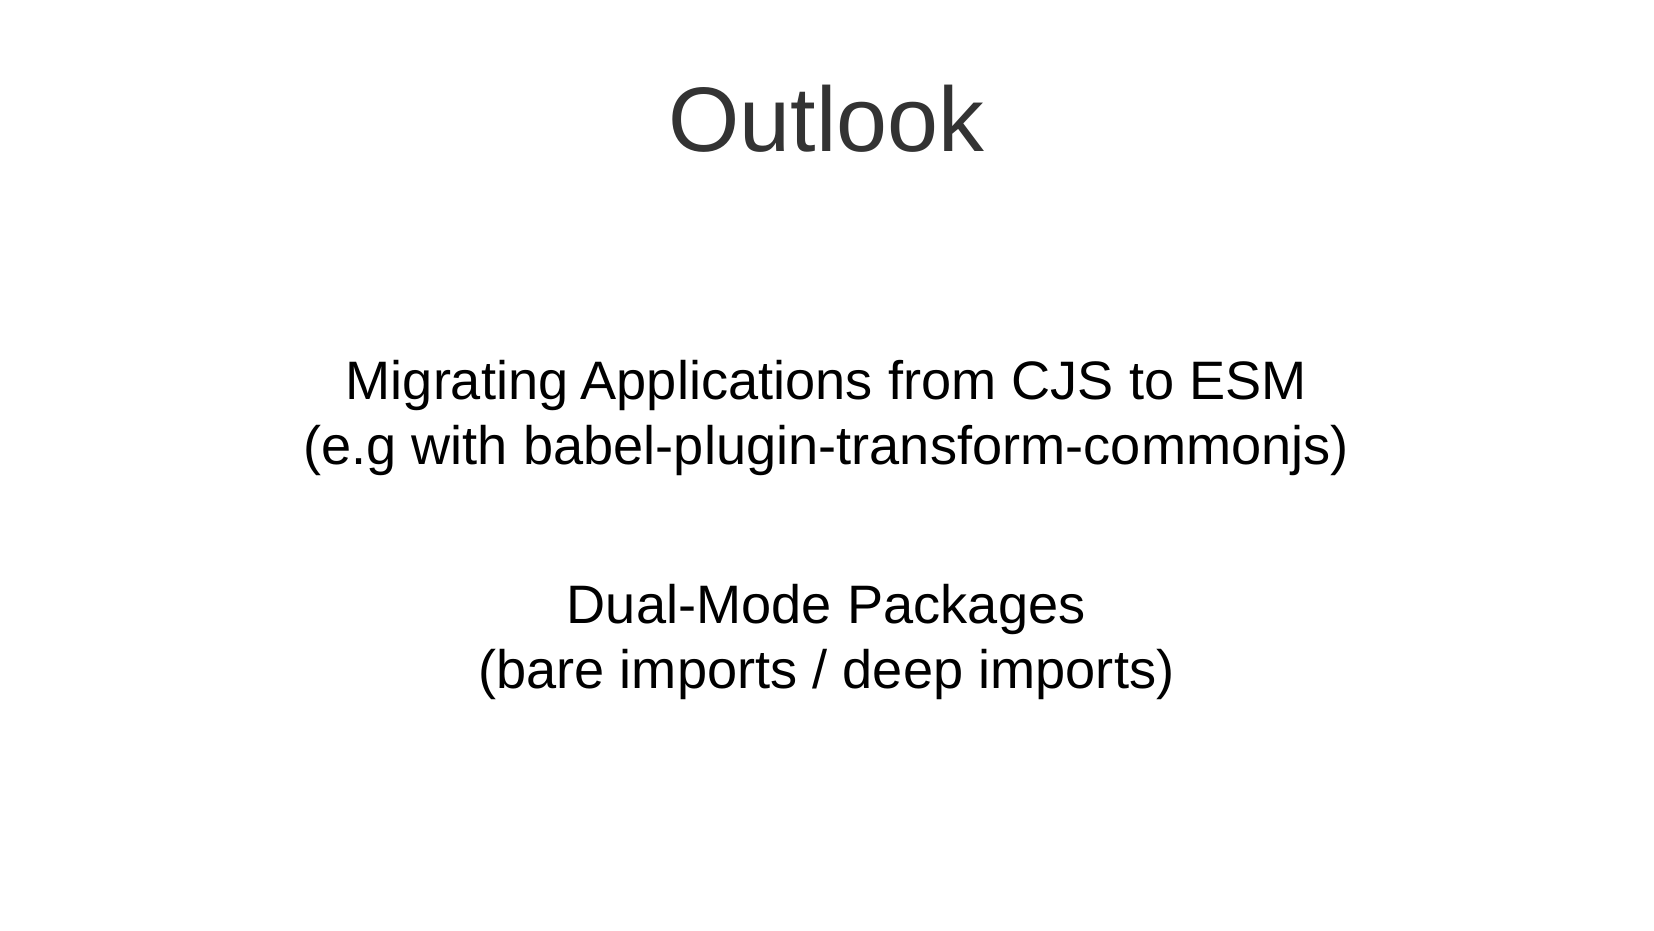

# Outlook
Migrating Applications from CJS to ESM
(e.g with babel-plugin-transform-commonjs)
Dual-Mode Packages
(bare imports / deep imports)